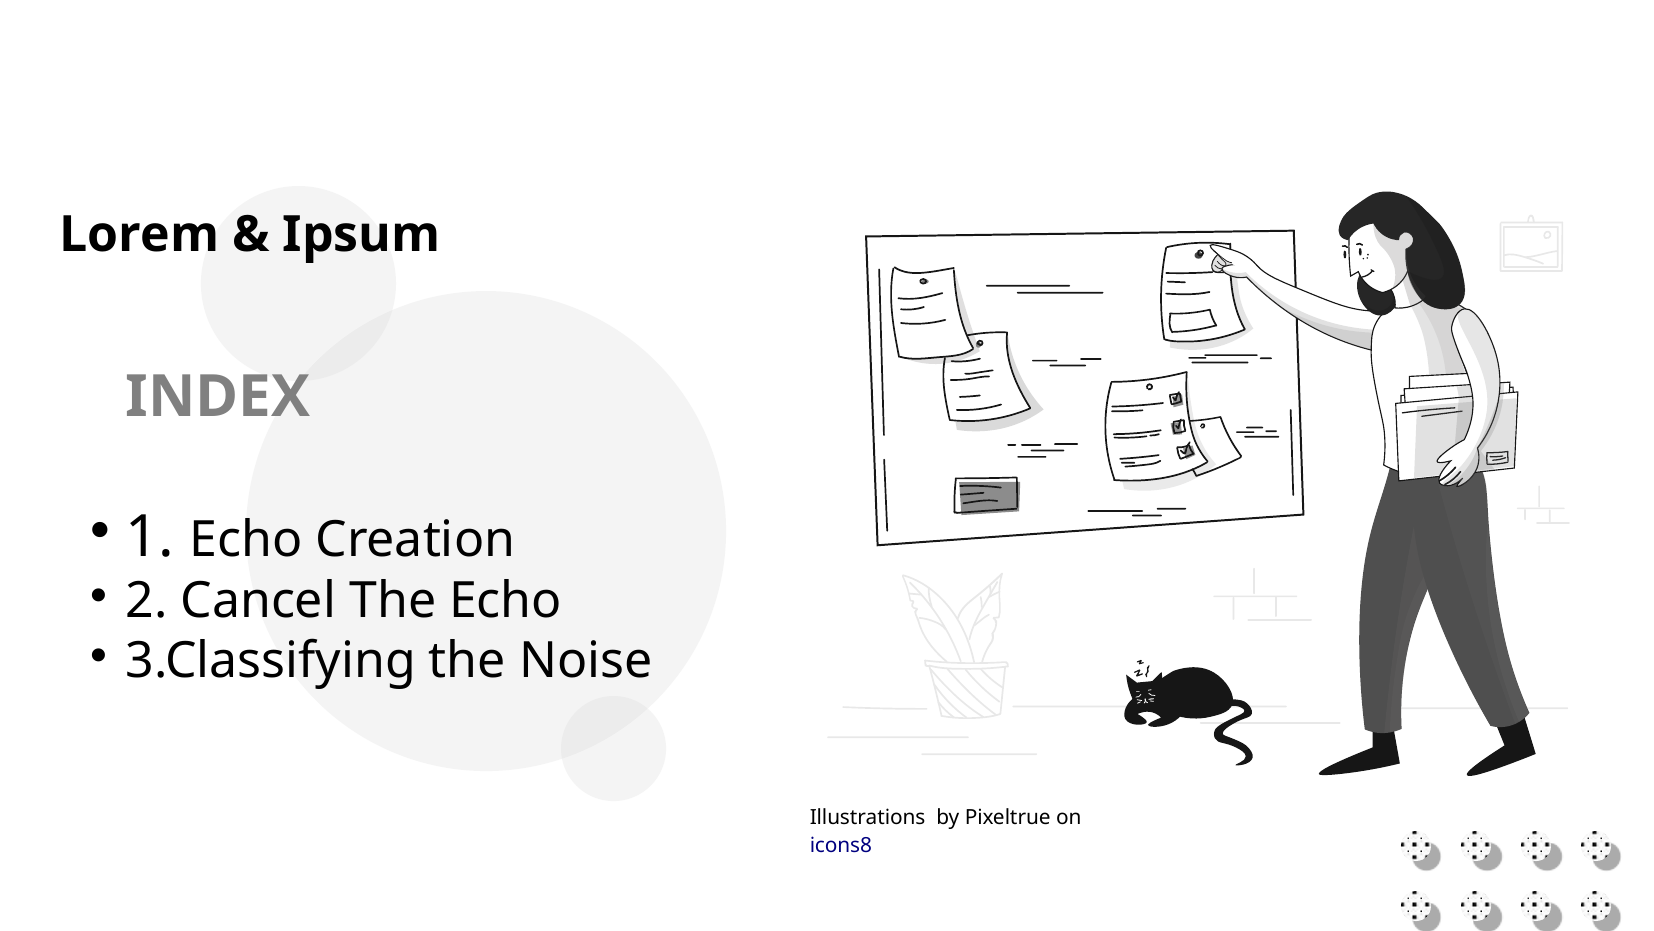

Lorem & Ipsum
INDEX
1. Echo Creation
2. Cancel The Echo
3.Classifying the Noise